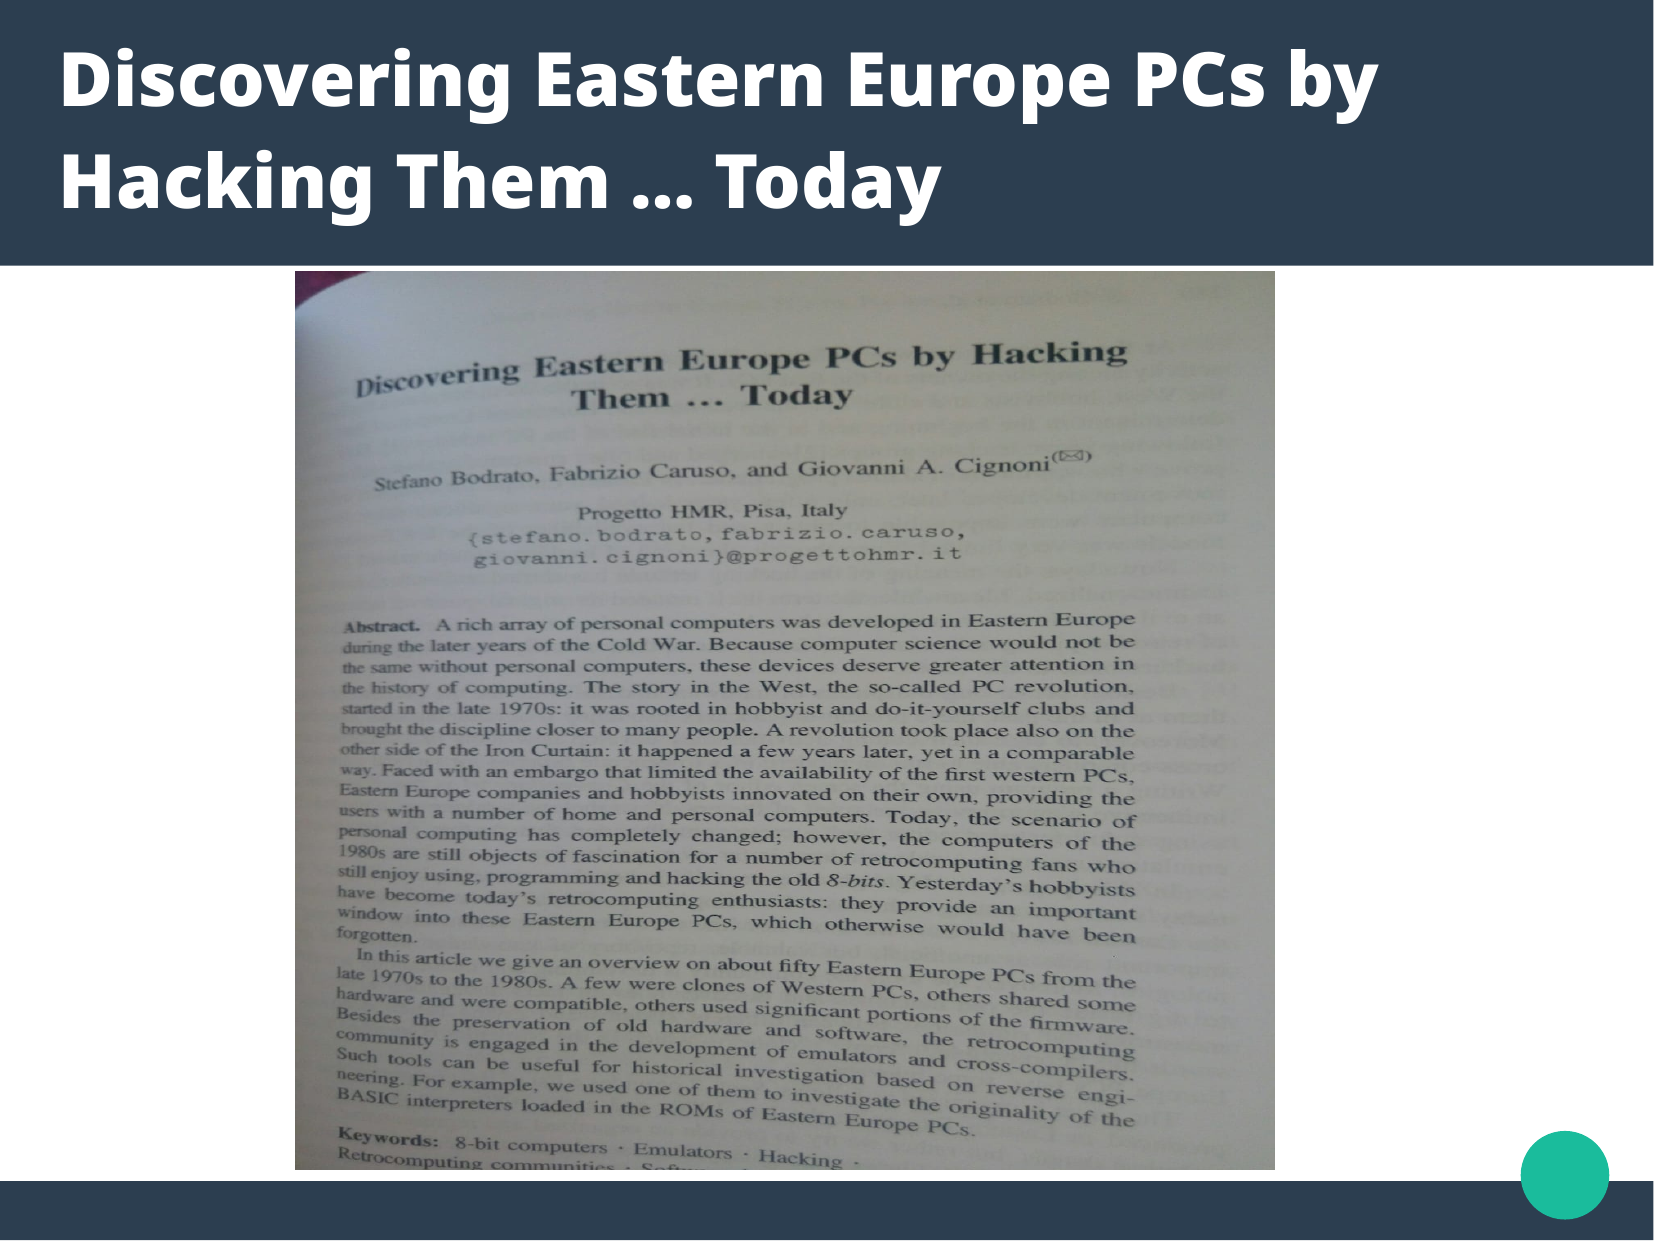

# Discovering Eastern Europe PCs by Hacking Them … Today